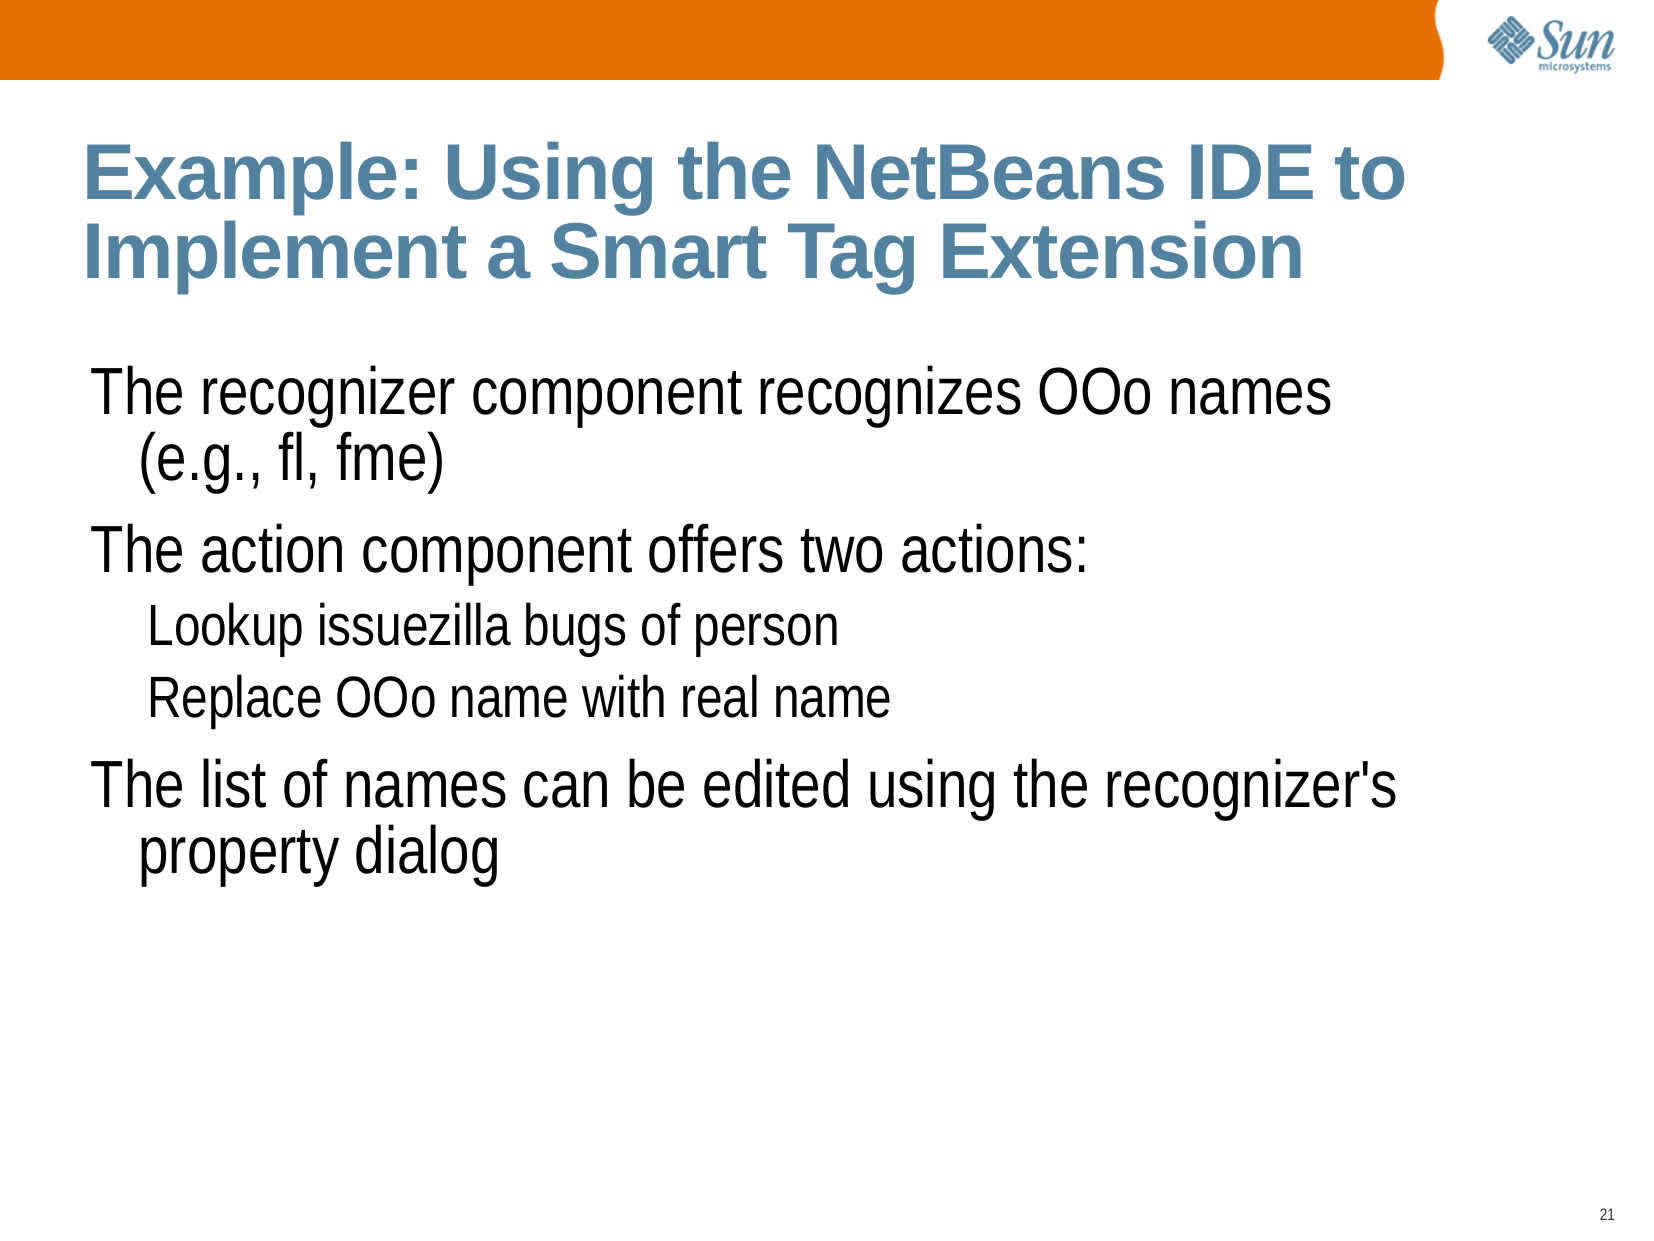

# Example: Using the NetBeans IDE to Implement a Smart Tag Extension
The recognizer component recognizes OOo names
(e.g., fl, fme)
The action component offers two actions:
Lookup issuezilla bugs of person
Replace OOo name with real name
The list of names can be edited using the recognizer's property dialog